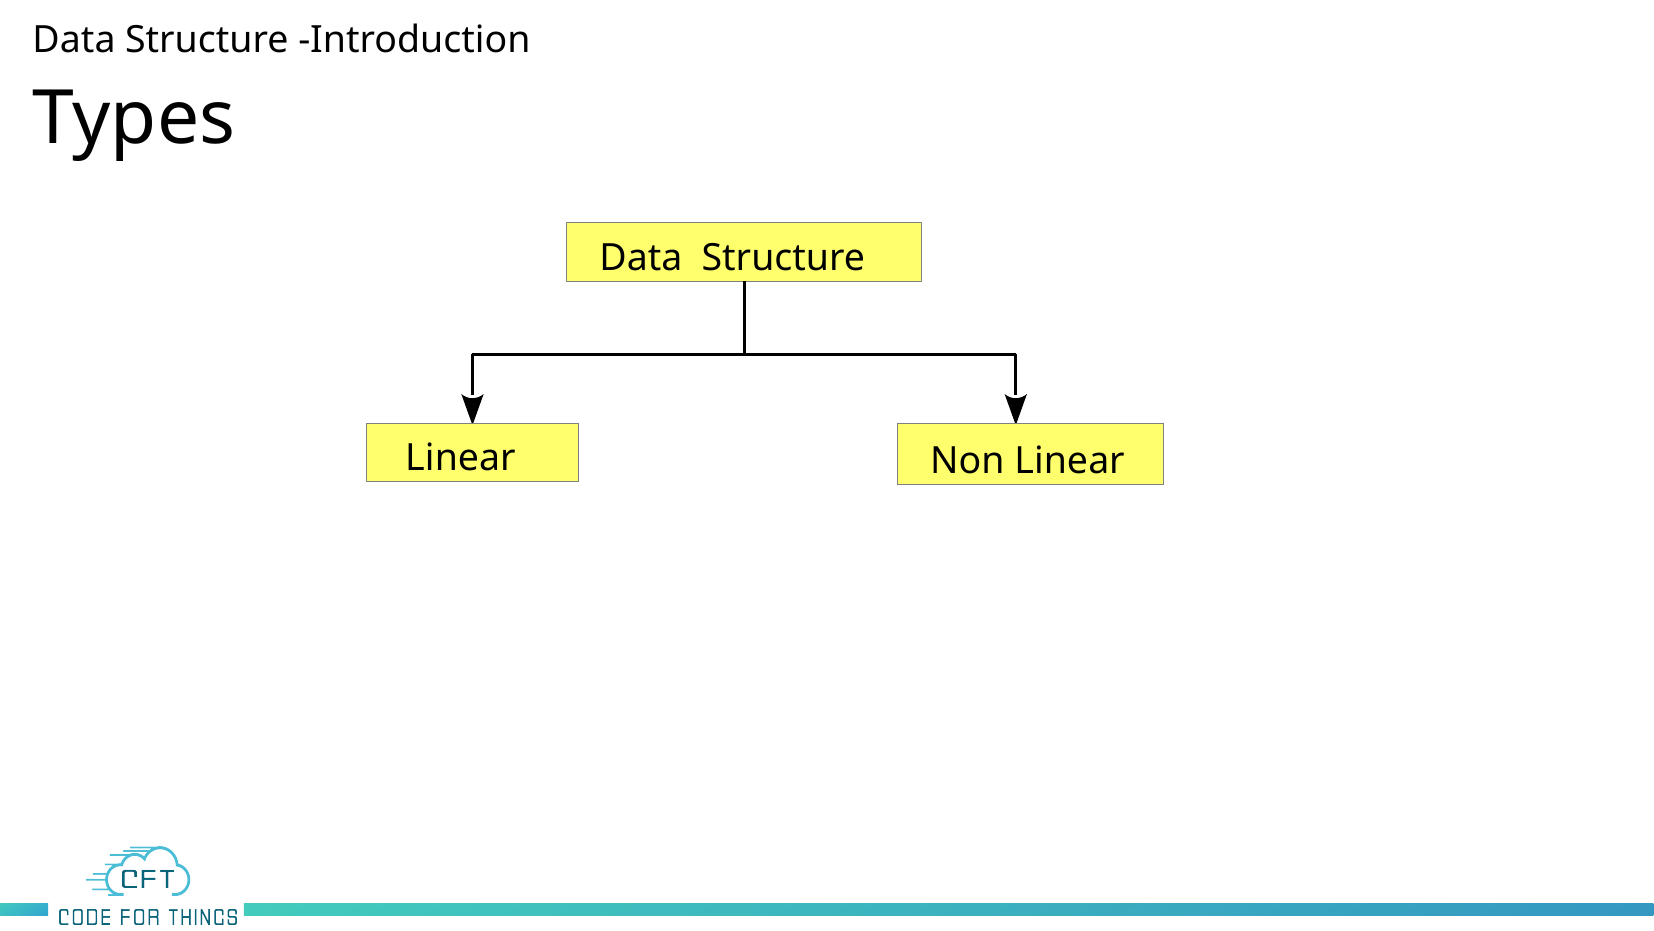

# Data Structure -Introduction Types
Data Structure
 Linear
Non Linear